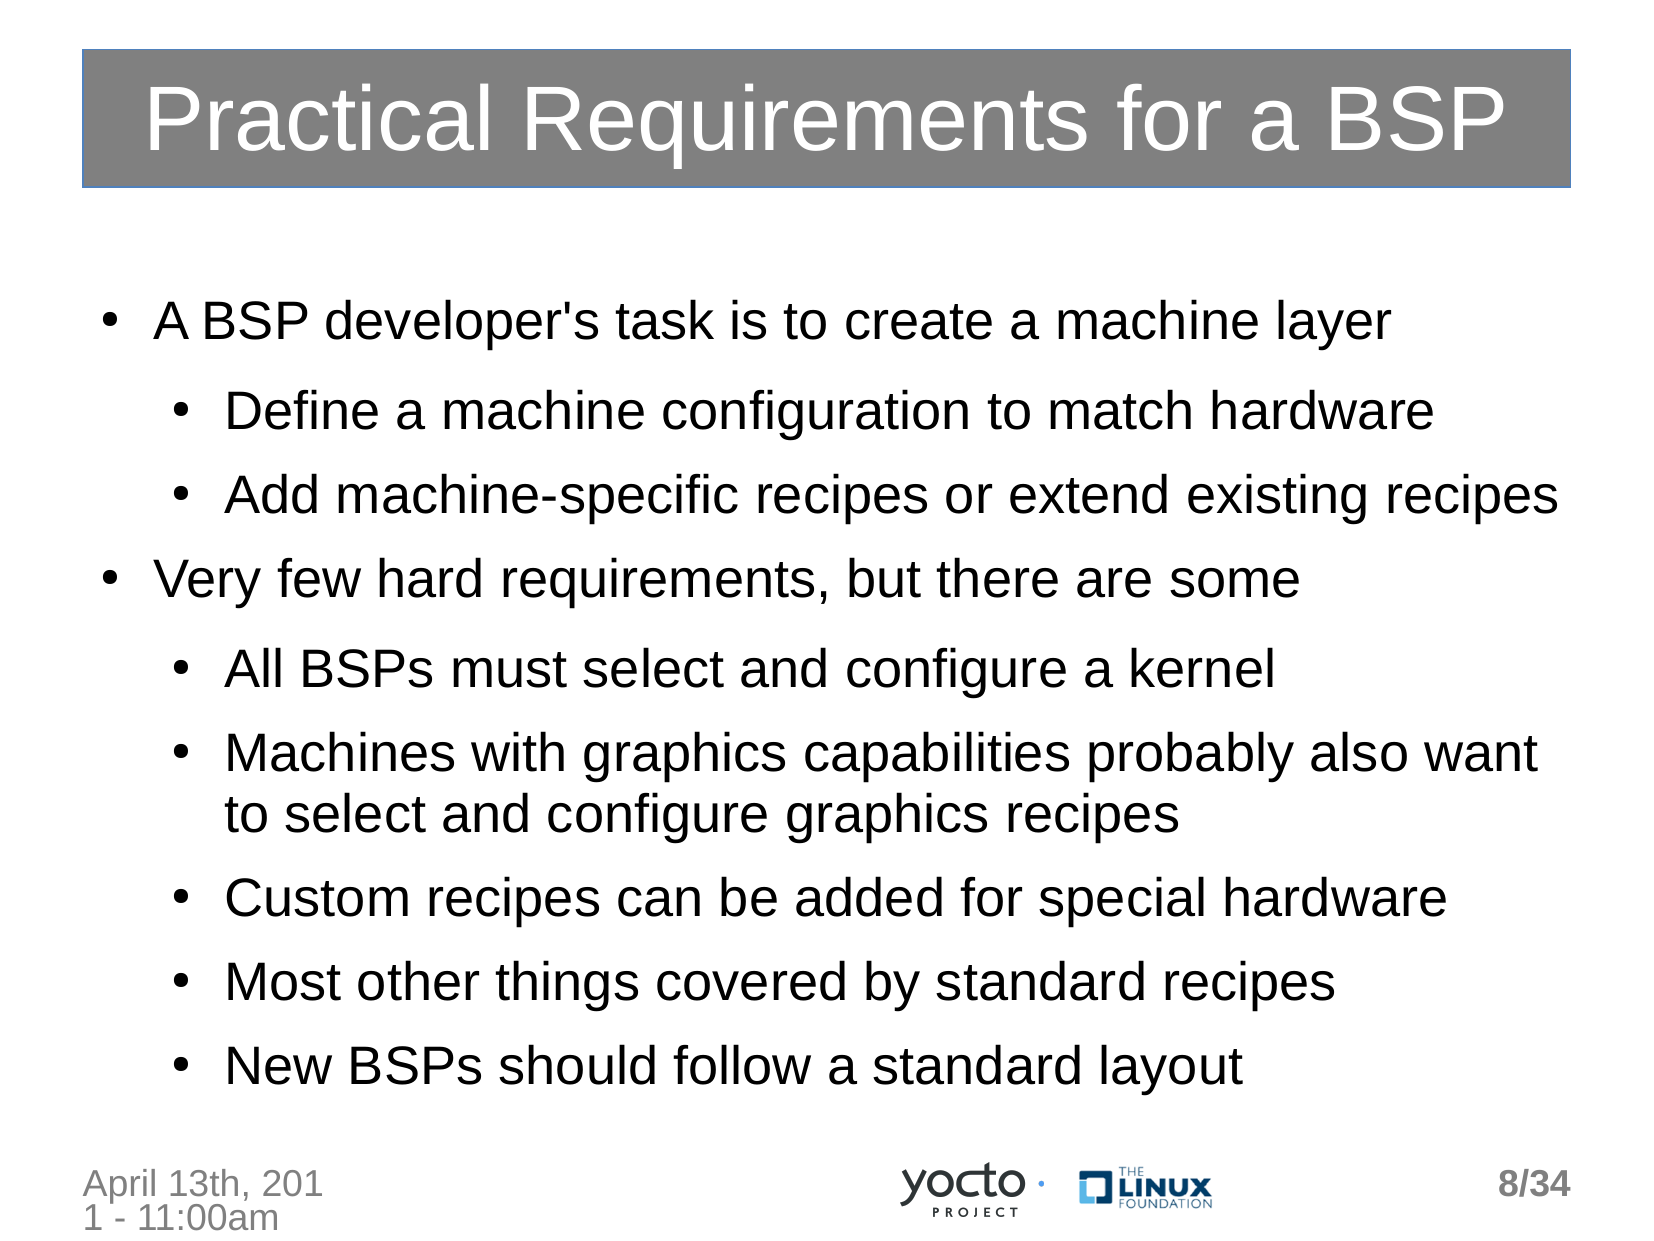

# Practical Requirements for a BSP
A BSP developer's task is to create a machine layer
Define a machine configuration to match hardware
Add machine-specific recipes or extend existing recipes
Very few hard requirements, but there are some
All BSPs must select and configure a kernel
Machines with graphics capabilities probably also want to select and configure graphics recipes
Custom recipes can be added for special hardware
Most other things covered by standard recipes
New BSPs should follow a standard layout
April 13th, 2011 - 11:00am
8